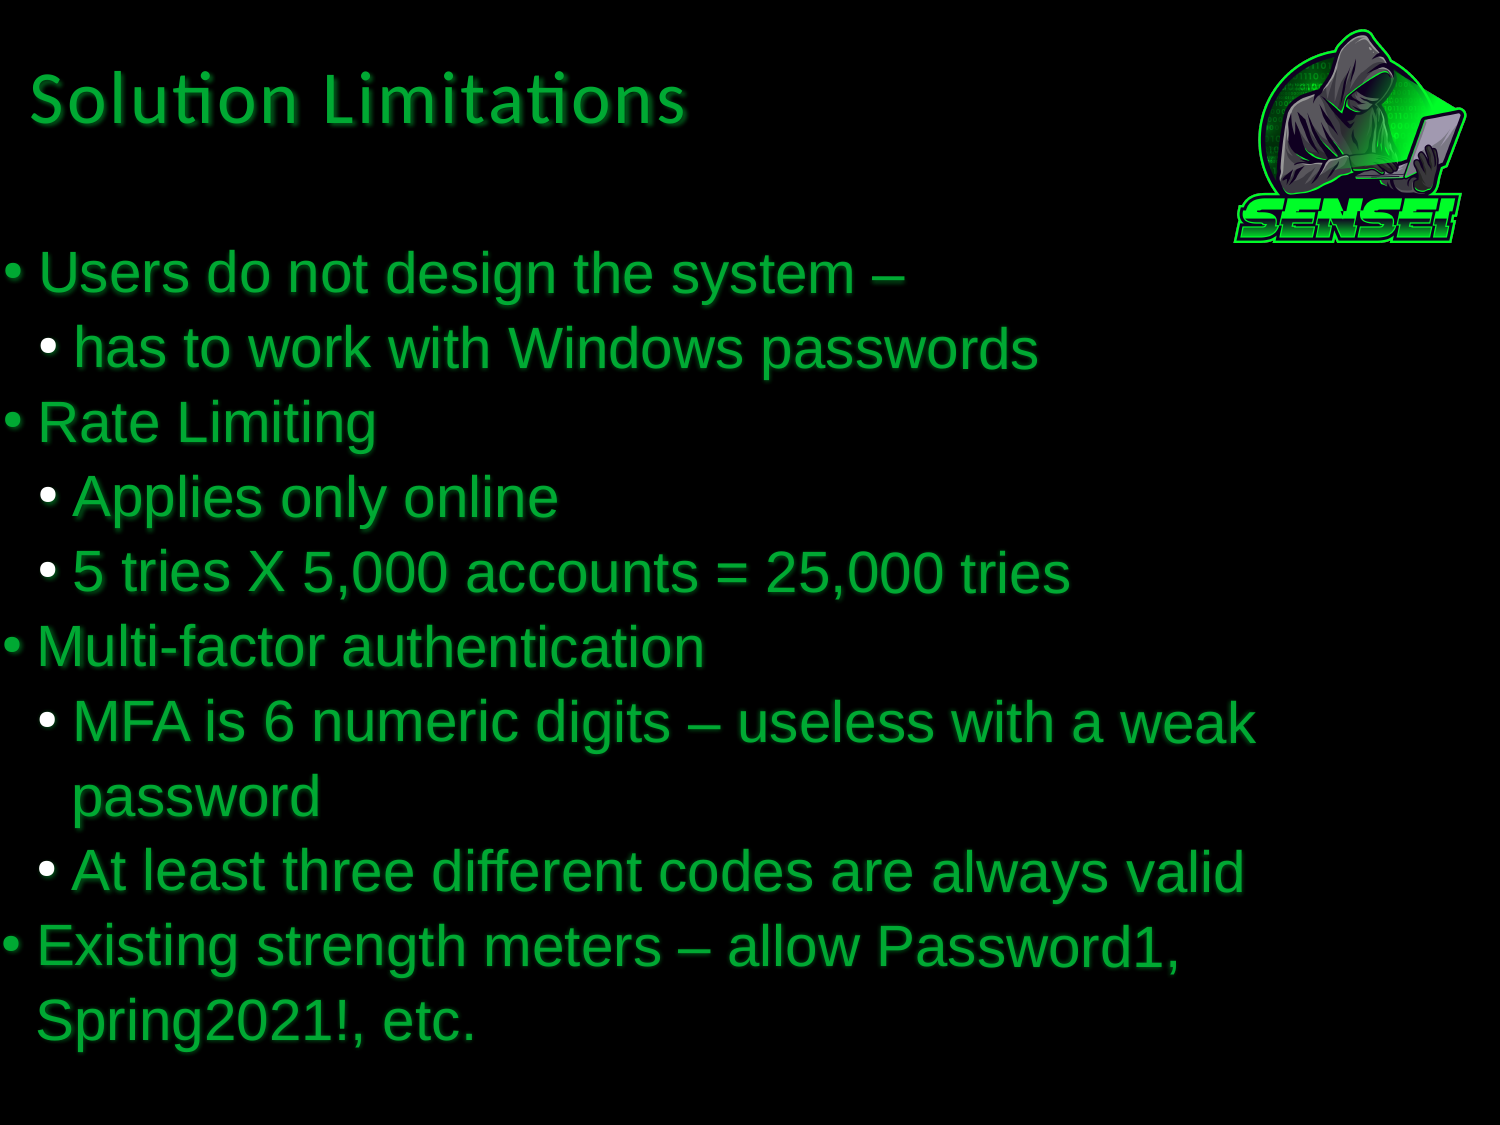

Solution Limitations
Users do not design the system –
has to work with Windows passwords
Rate Limiting
Applies only online
5 tries X 5,000 accounts = 25,000 tries
Multi-factor authentication
MFA is 6 numeric digits – useless with a weak password
At least three different codes are always valid
Existing strength meters – allow Password1, Spring2021!, etc.